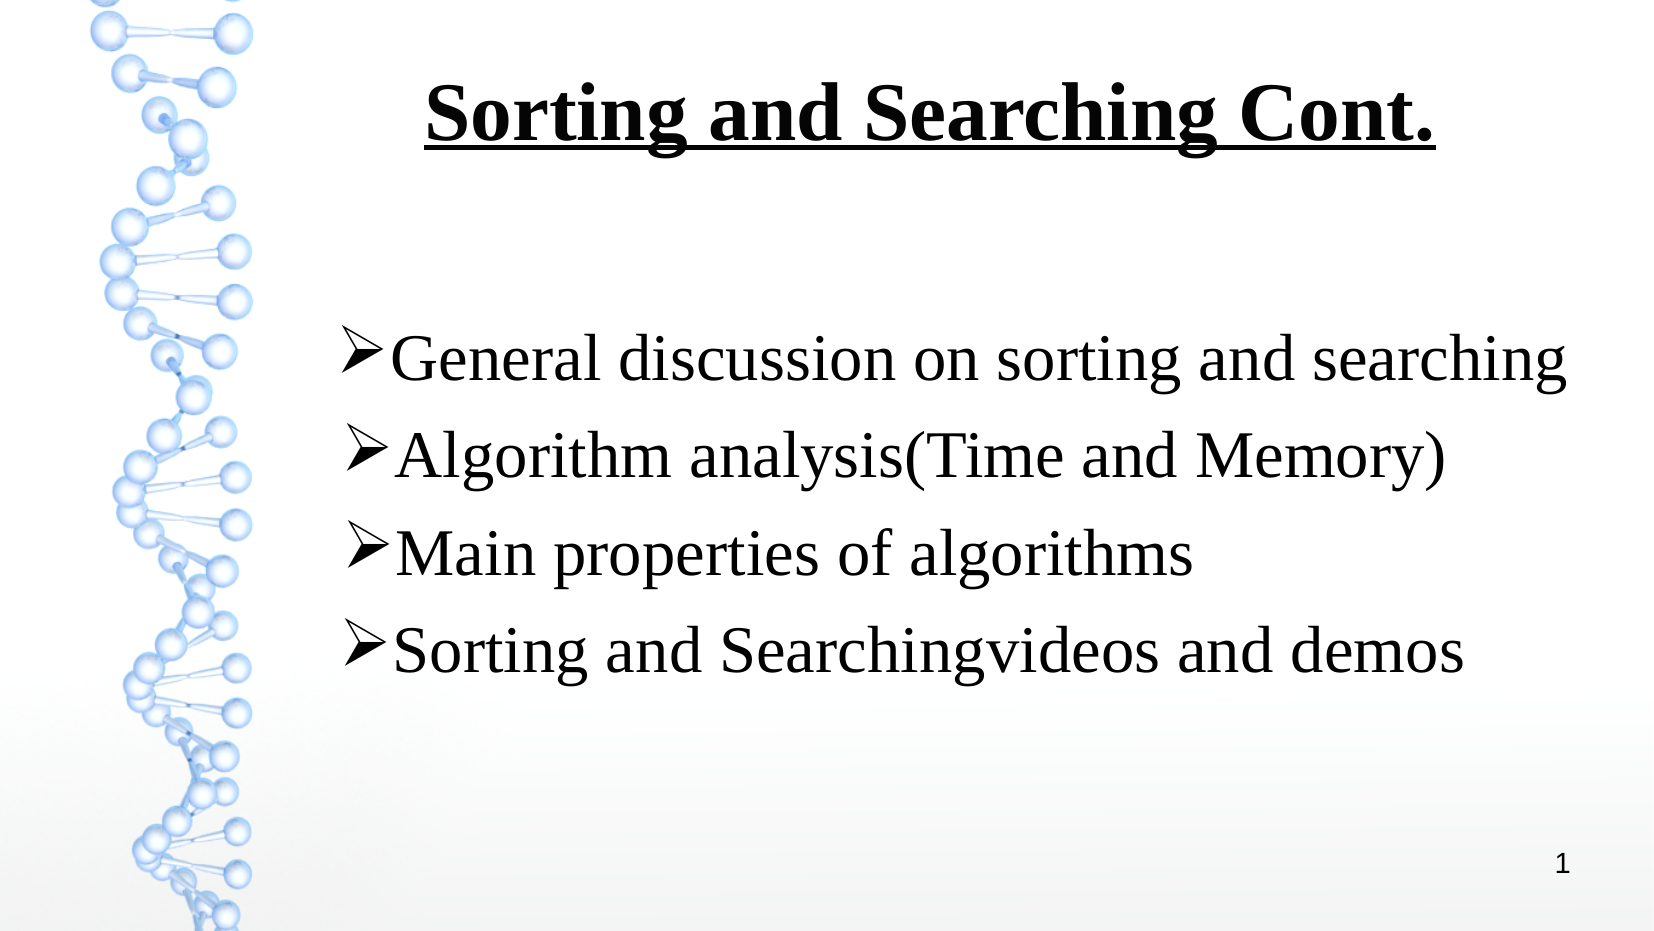

# Sorting and Searching Cont.
General discussion on sorting and searching
Algorithm analysis(Time and Memory)
Main properties of algorithms
Sorting and Searchingvideos and demos
1